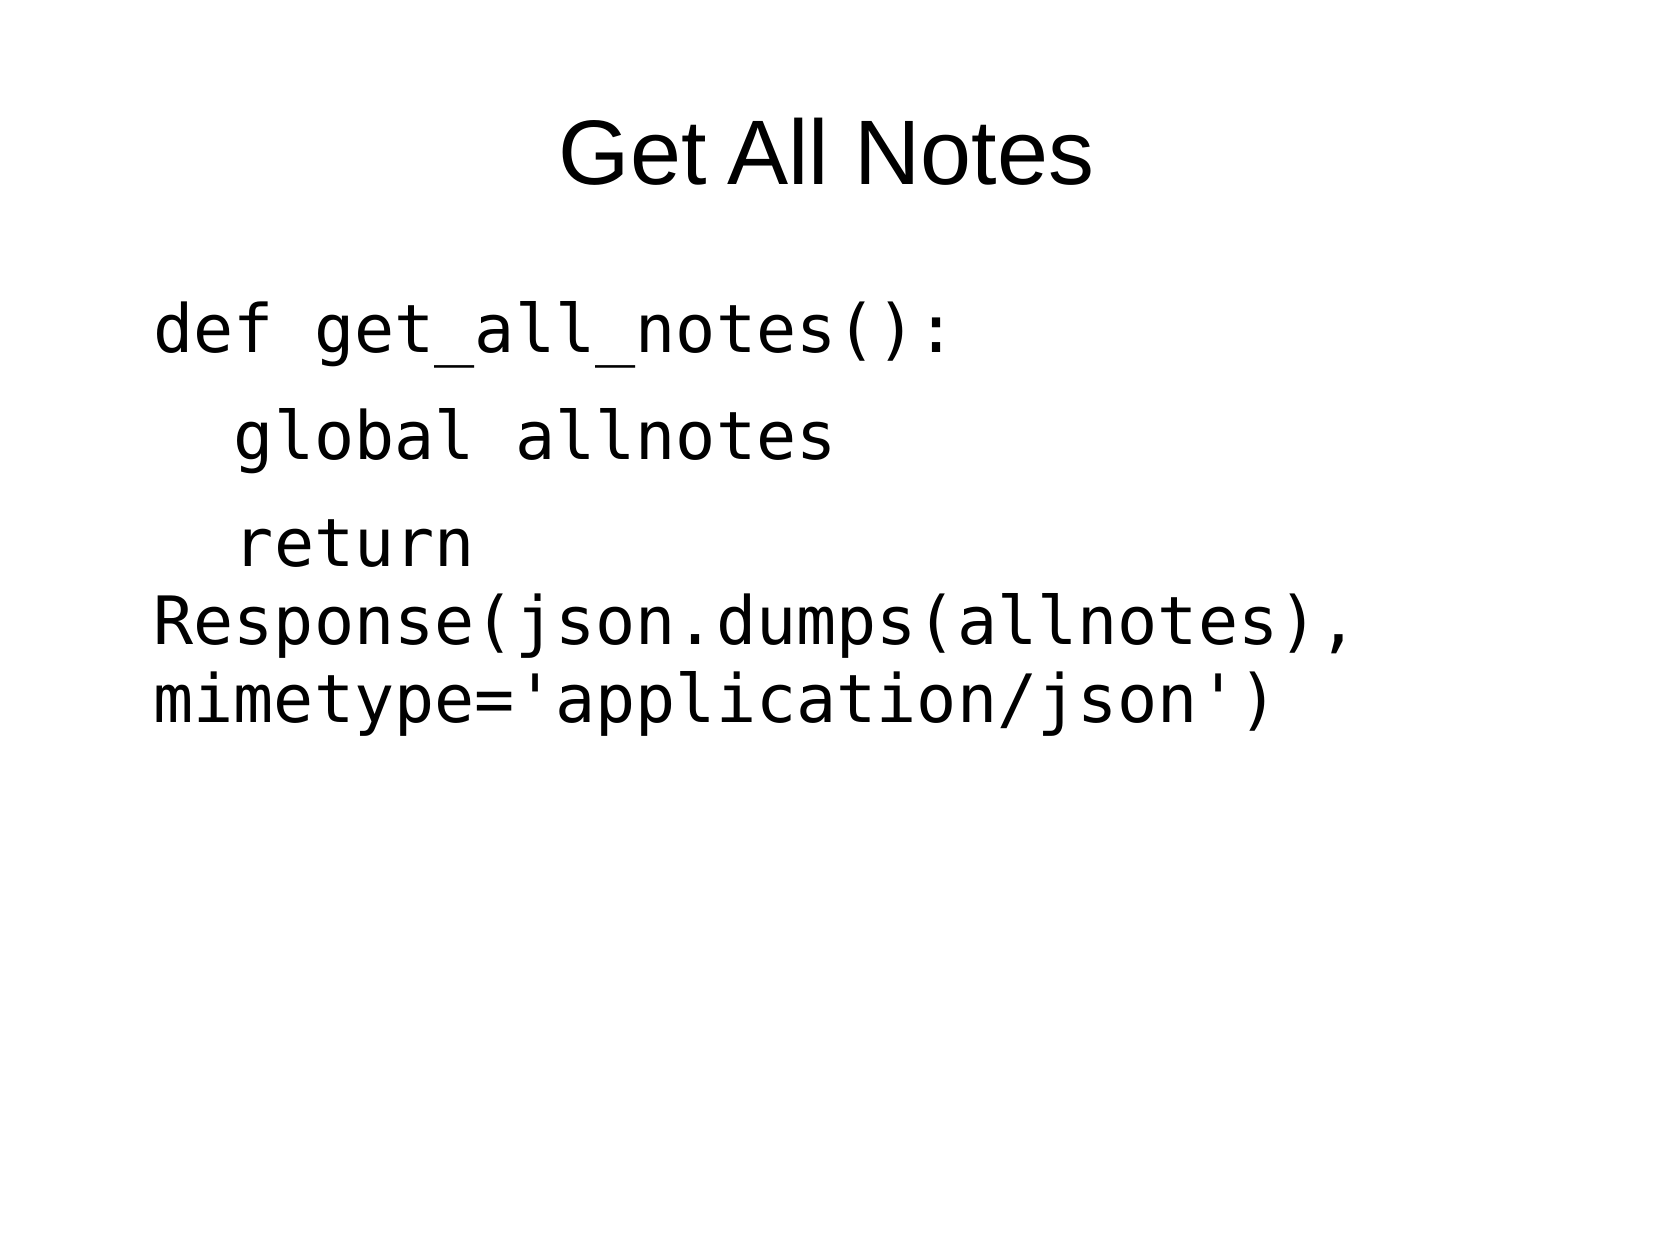

# Get All Notes
def get_all_notes():
 global allnotes
 return Response(json.dumps(allnotes), mimetype='application/json')